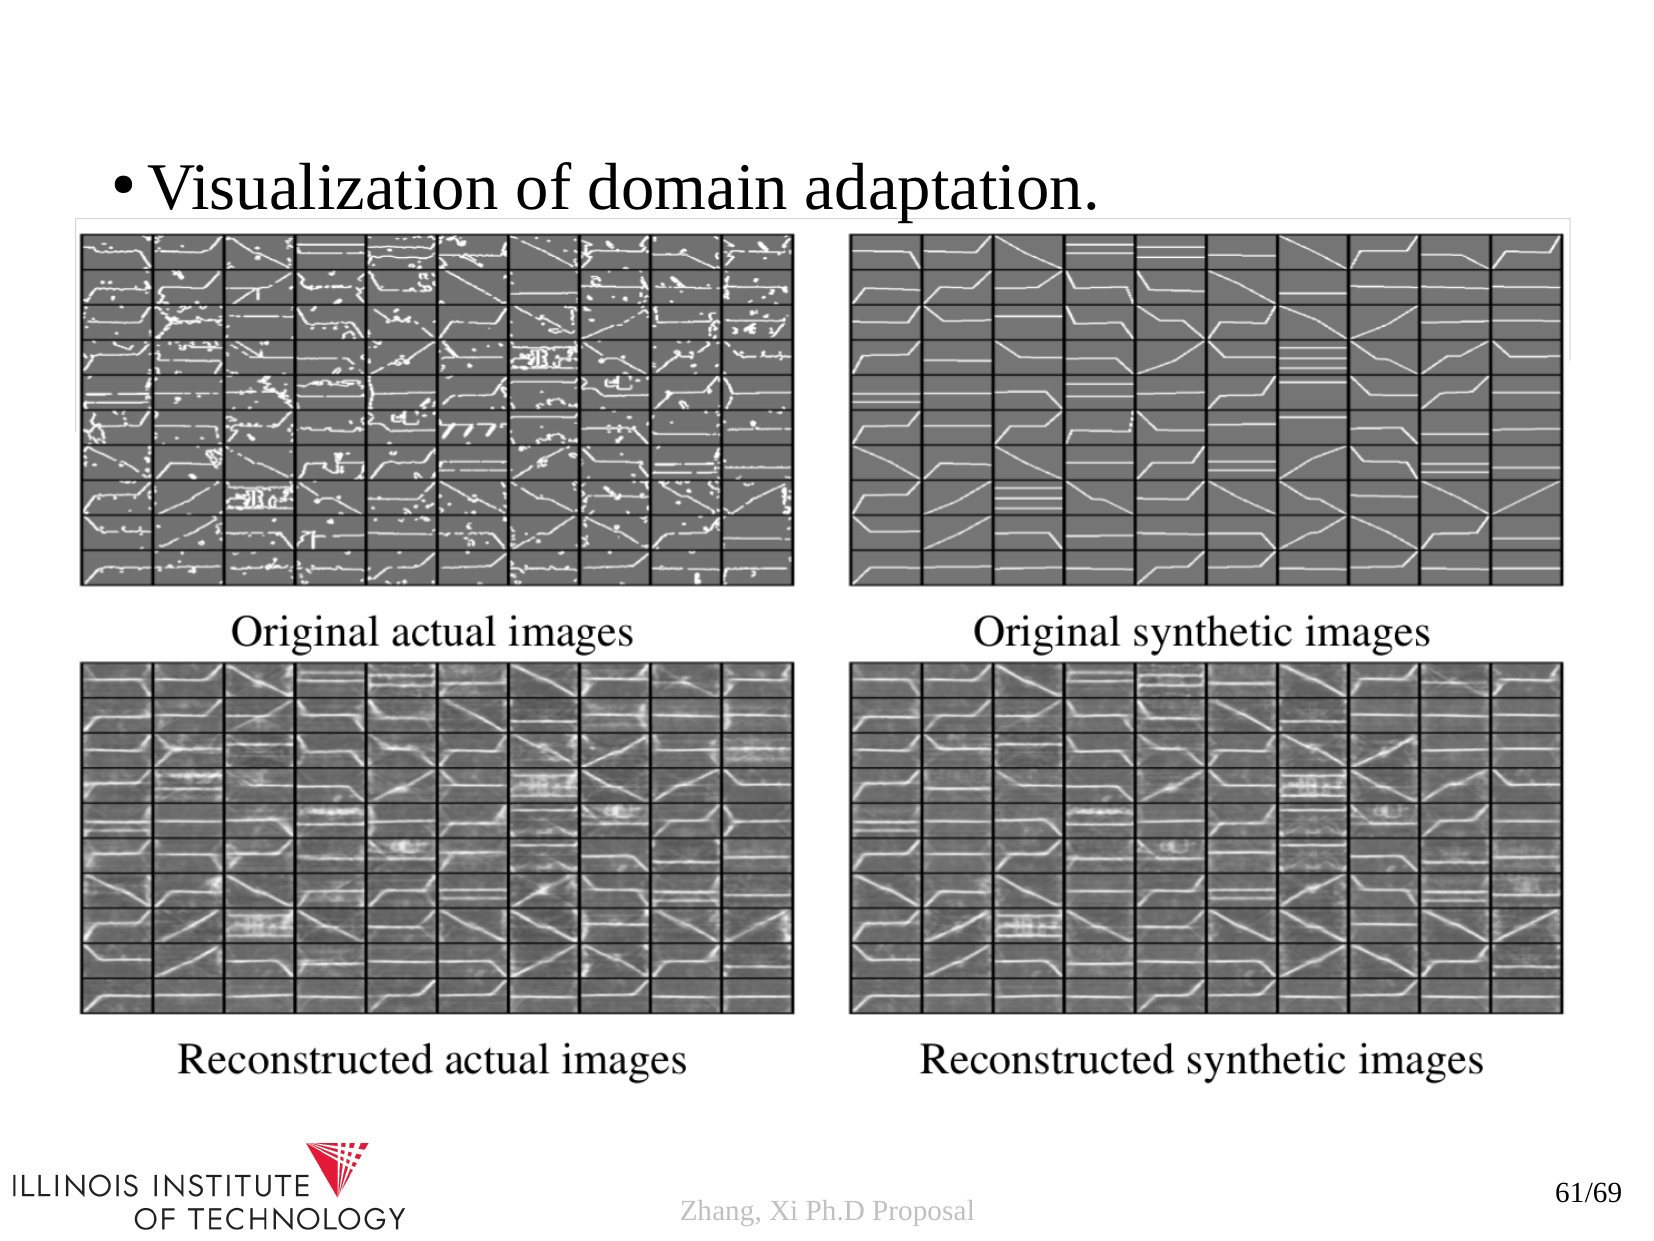

Visualization of domain adaptation.
61
Zhang, Xi Ph.D Proposal